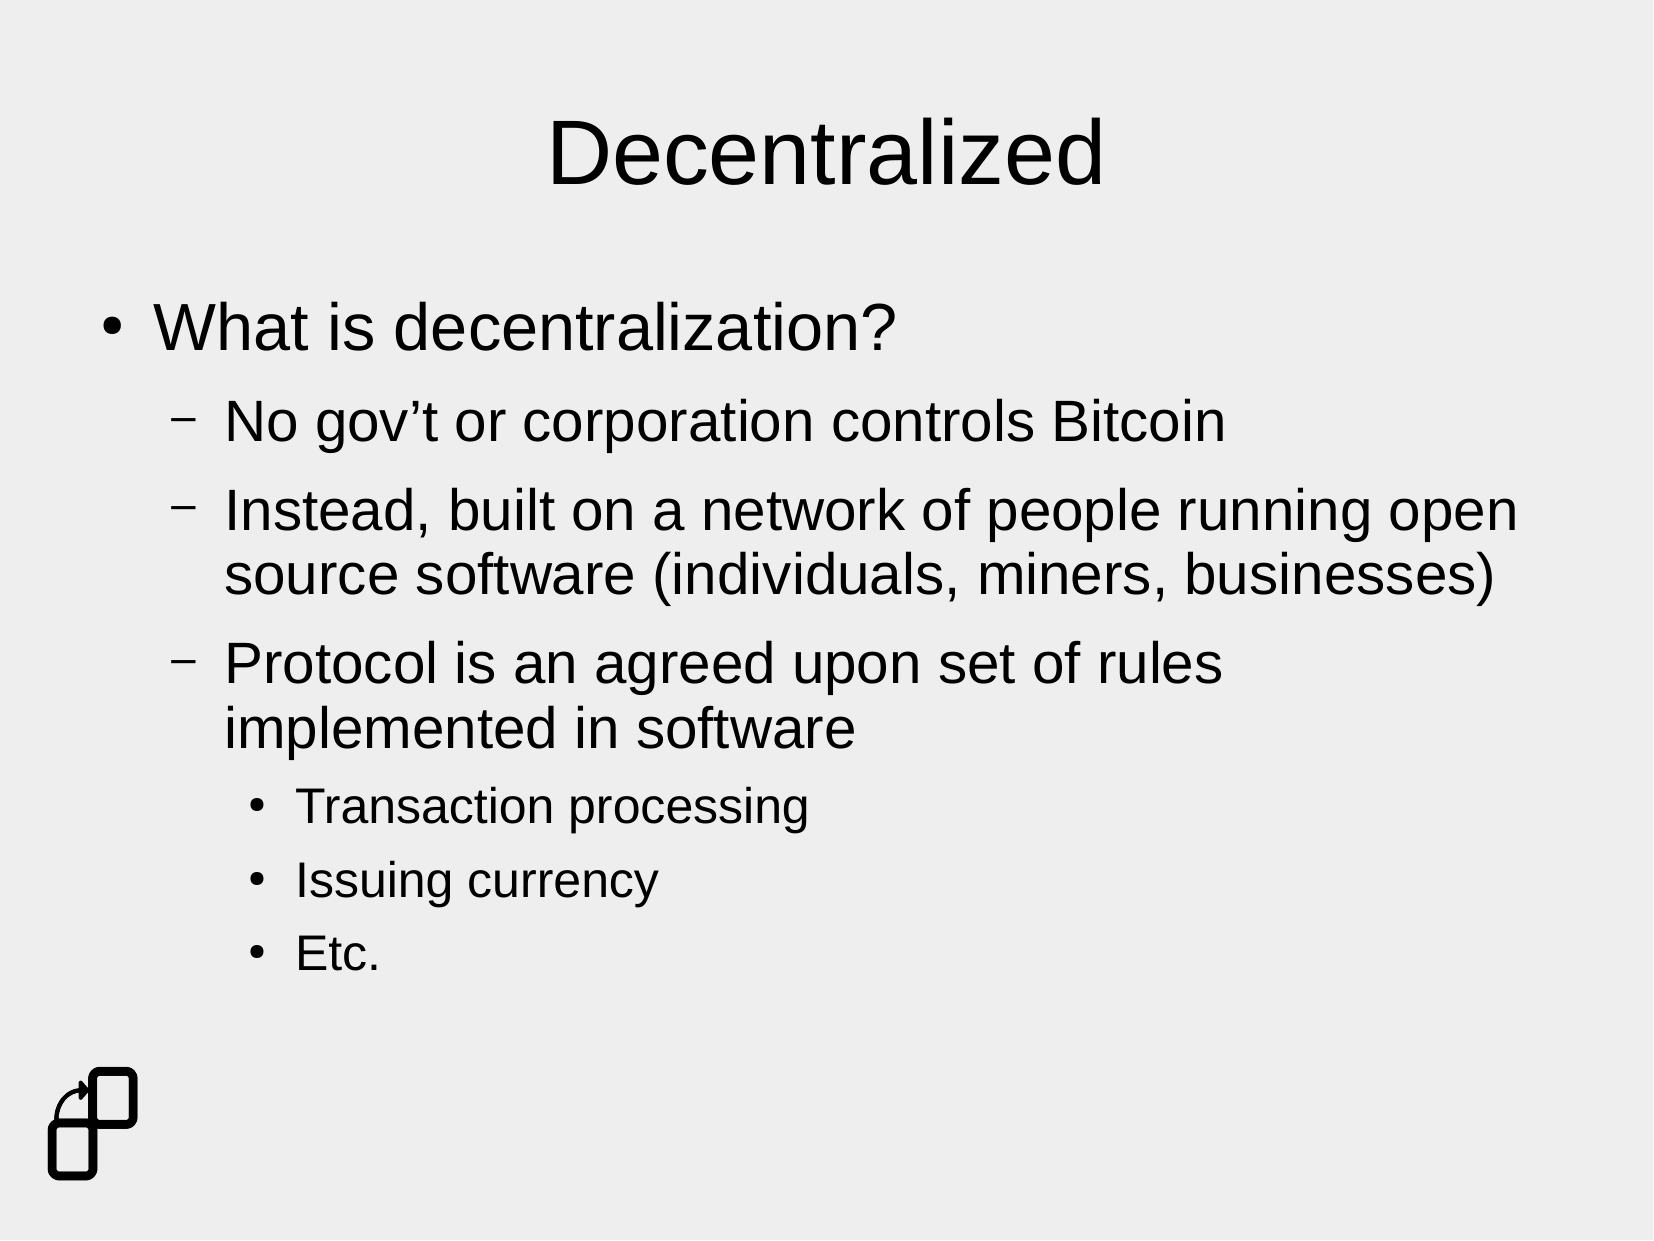

# Decentralized
What is decentralization?
No gov’t or corporation controls Bitcoin
Instead, built on a network of people running open source software (individuals, miners, businesses)
Protocol is an agreed upon set of rules implemented in software
Transaction processing
Issuing currency
Etc.